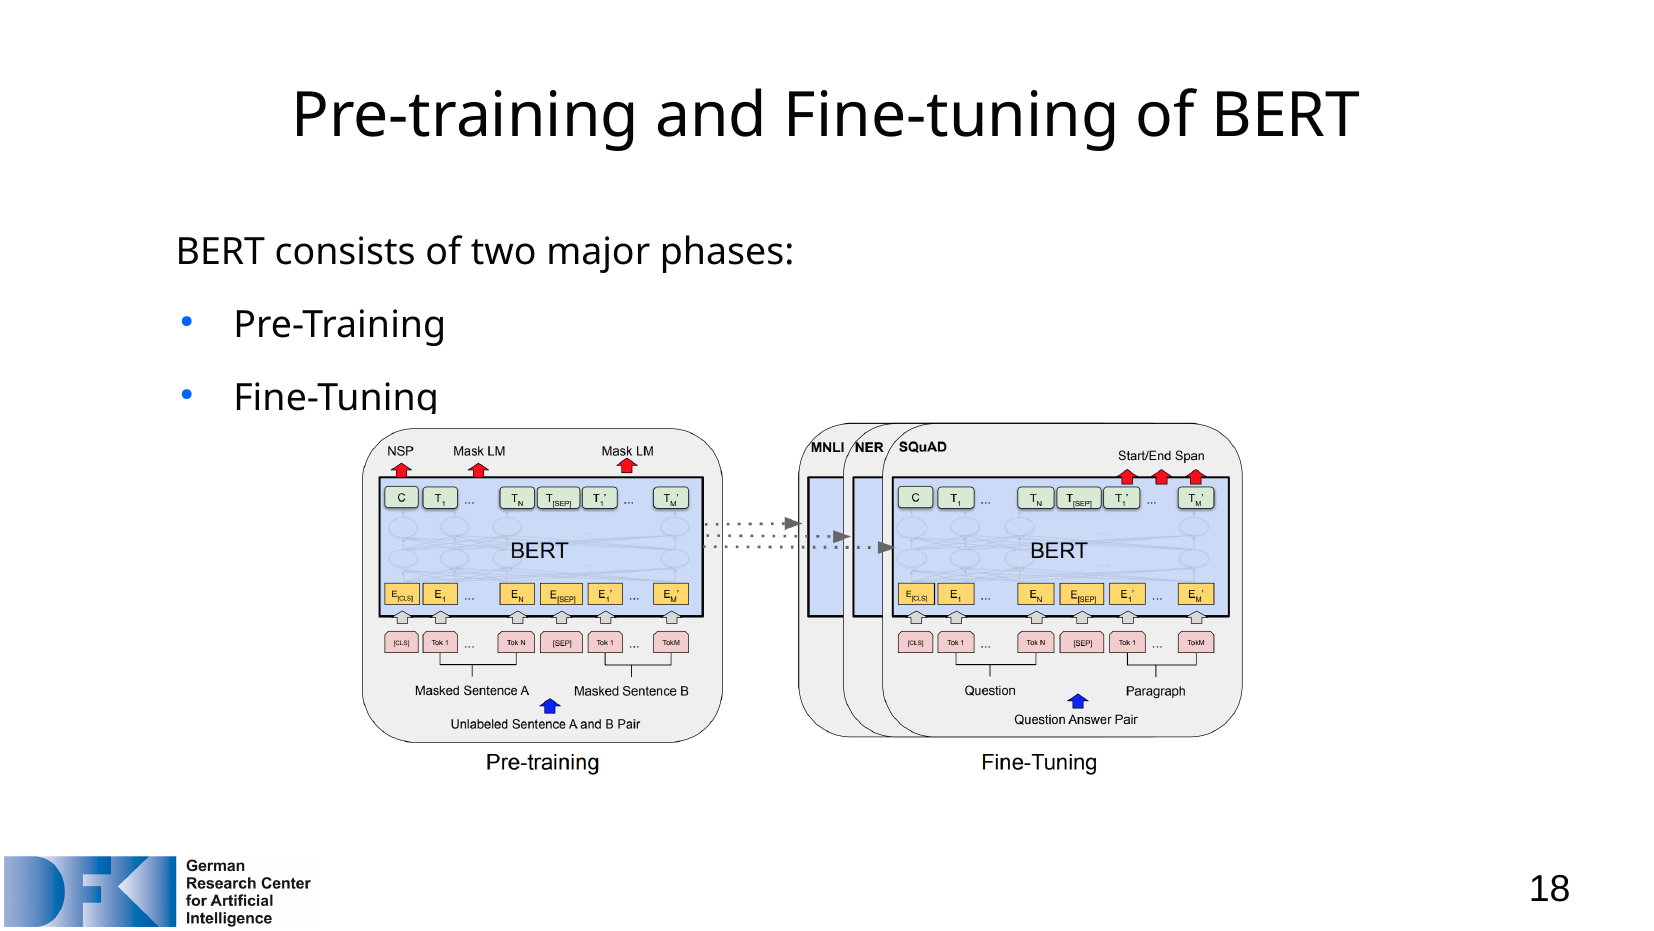

# Pre-training and Fine-tuning of BERT
BERT consists of two major phases:
Pre-Training
Fine-Tuning